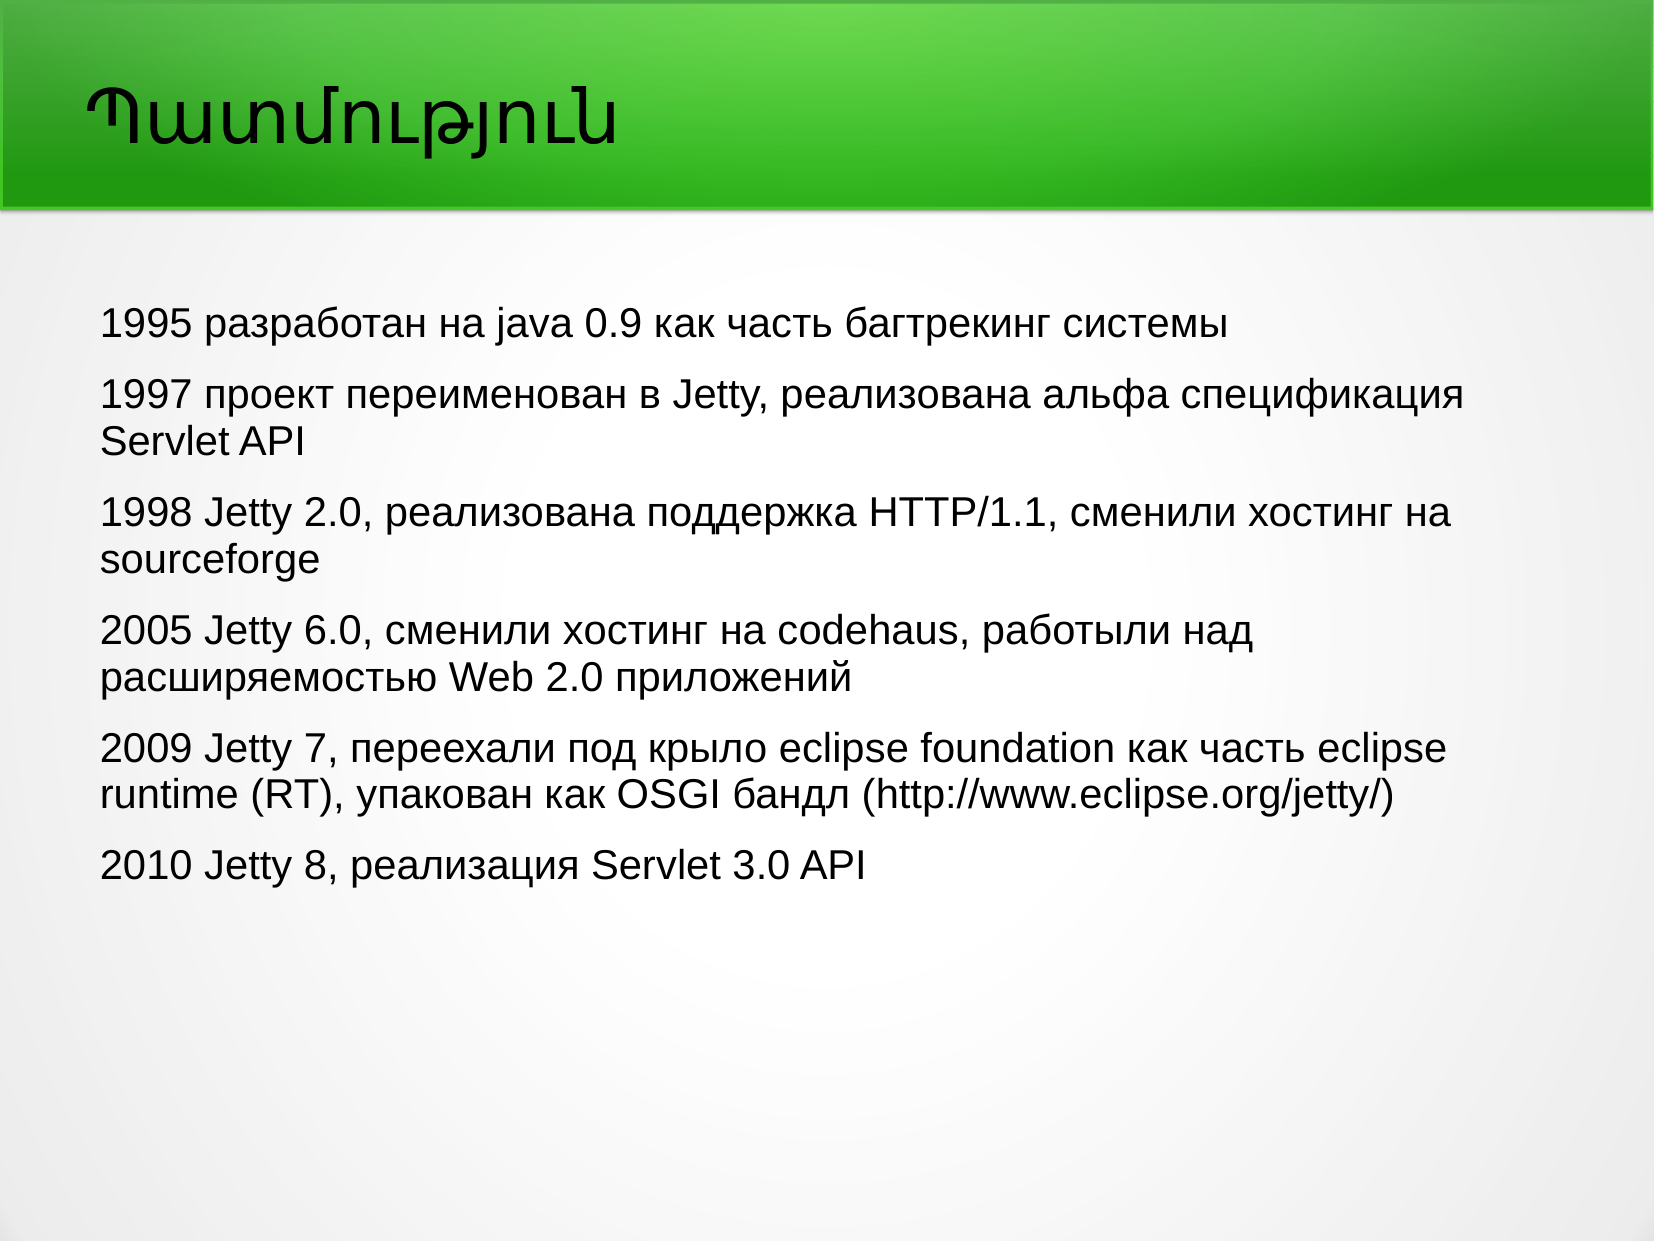

# Պատմություն
1995 разработан на java 0.9 как часть багтрекинг системы
1997 проект переименован в Jetty, реализована альфа спецификация Servlet API
1998 Jetty 2.0, реализована поддержка HTTP/1.1, сменили хостинг на sourceforge
2005 Jetty 6.0, сменили хостинг на codehaus, работыли над расширяемостью Web 2.0 приложений
2009 Jetty 7, переехали под крыло eclipse foundation как часть eclipse runtime (RT), упакован как OSGI бандл (http://www.eclipse.org/jetty/)
2010 Jetty 8, реализация Servlet 3.0 API